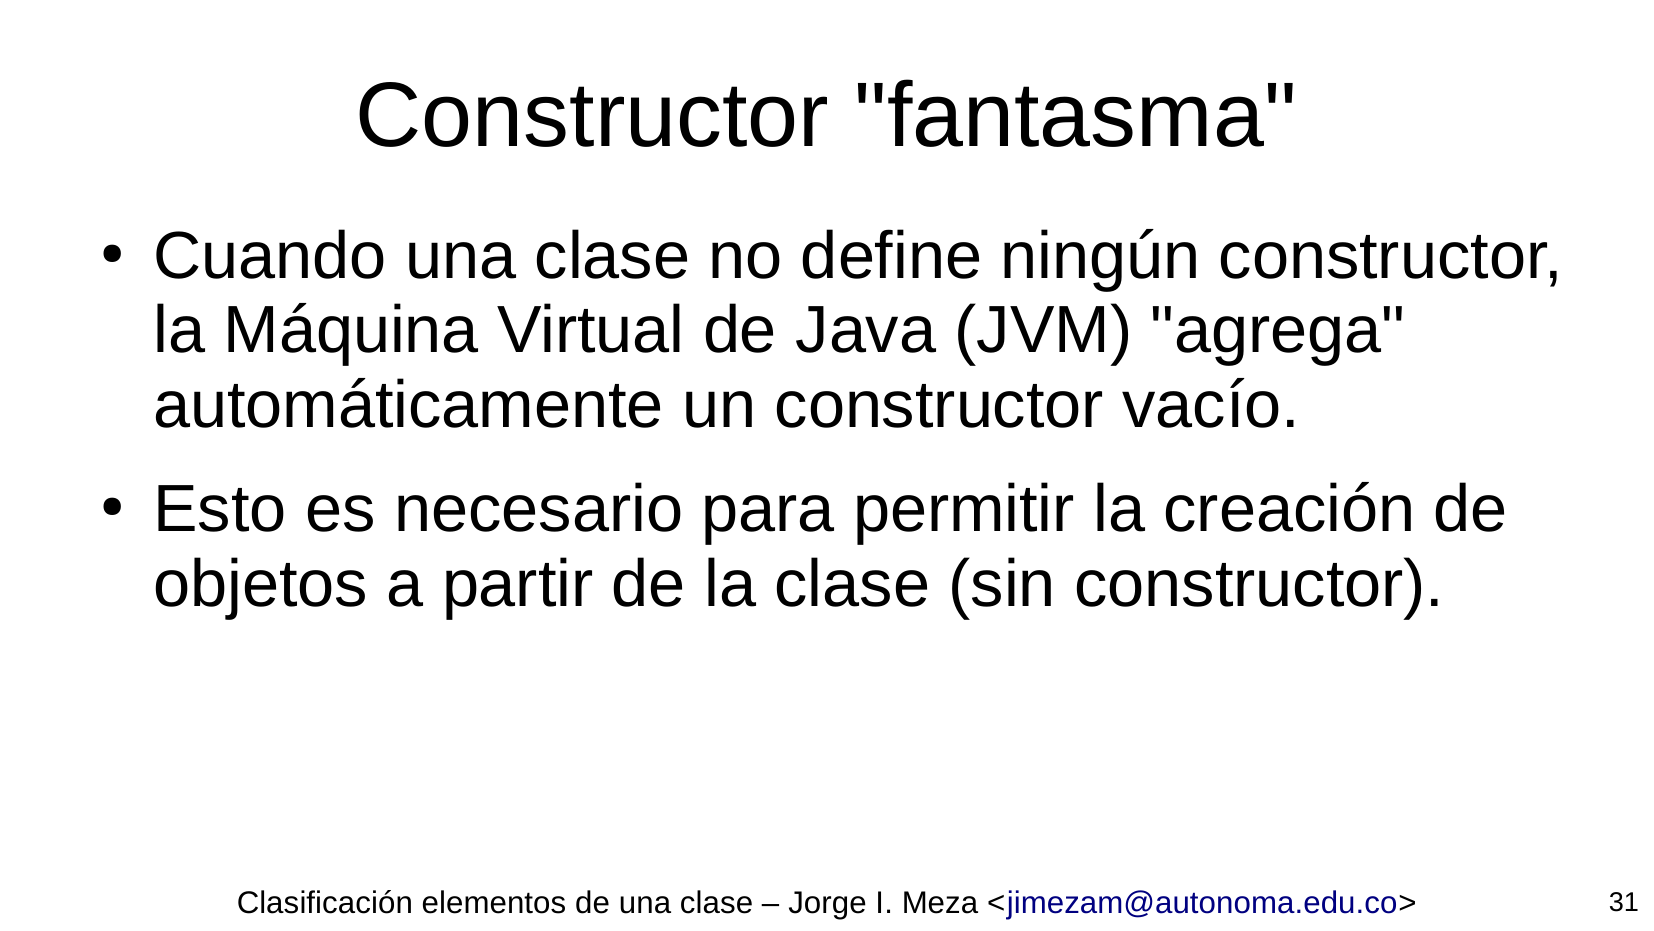

# Constructor "fantasma"
Cuando una clase no define ningún constructor, la Máquina Virtual de Java (JVM) "agrega" automáticamente un constructor vacío.
Esto es necesario para permitir la creación de objetos a partir de la clase (sin constructor).